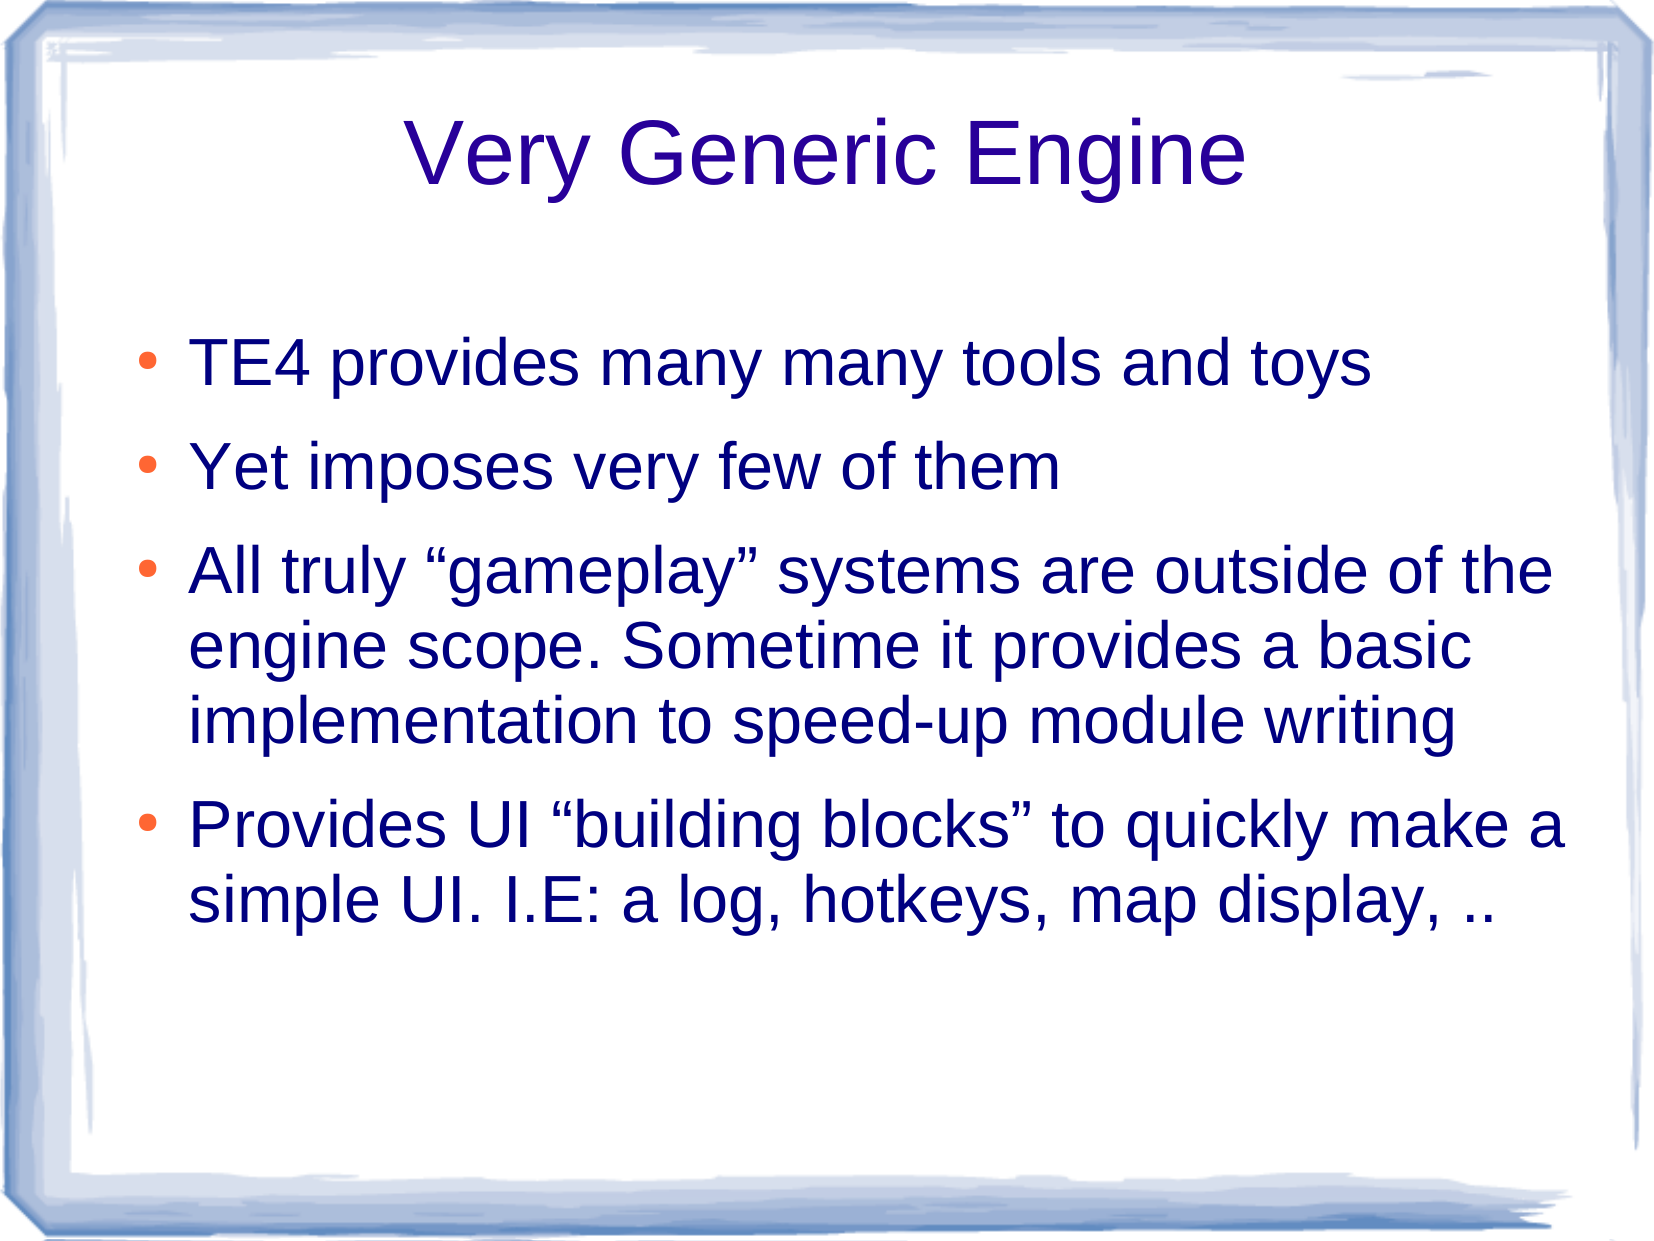

# Very Generic Engine
TE4 provides many many tools and toys
Yet imposes very few of them
All truly “gameplay” systems are outside of the engine scope. Sometime it provides a basic implementation to speed-up module writing
Provides UI “building blocks” to quickly make a simple UI. I.E: a log, hotkeys, map display, ..